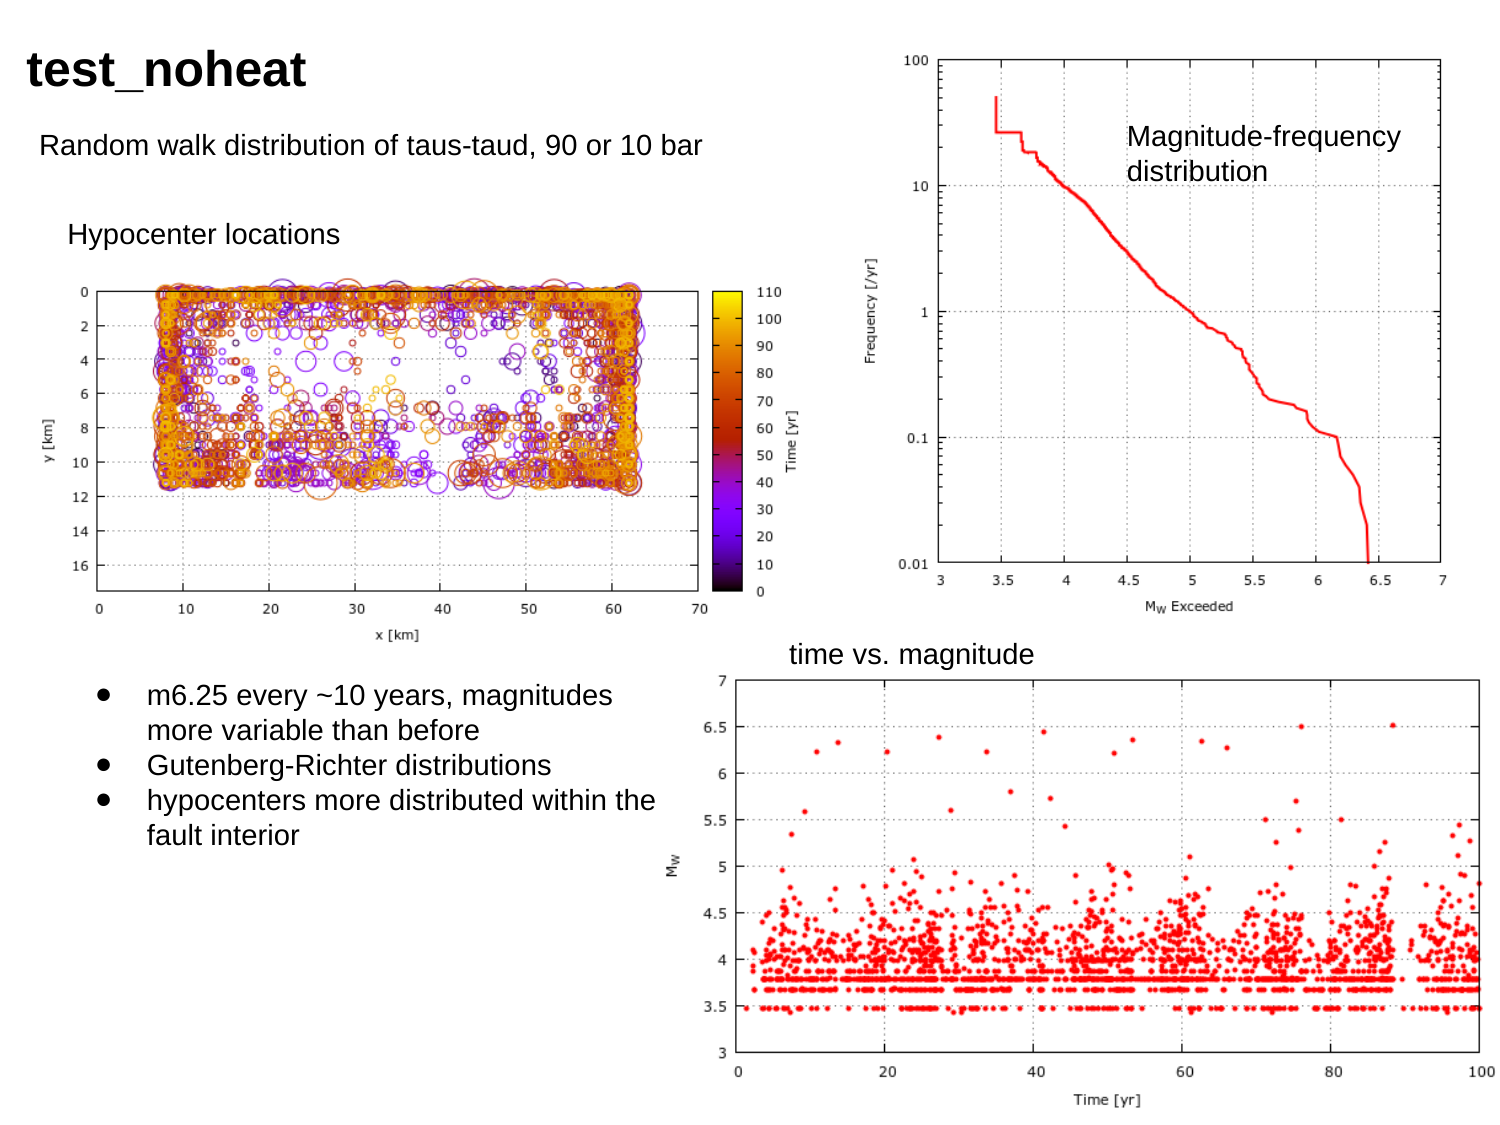

# test_noheat
Magnitude-frequency distribution
Random walk distribution of taus-taud, 90 or 10 bar
Hypocenter locations
time vs. magnitude
m6.25 every ~10 years, magnitudes more variable than before
Gutenberg-Richter distributions
hypocenters more distributed within the fault interior